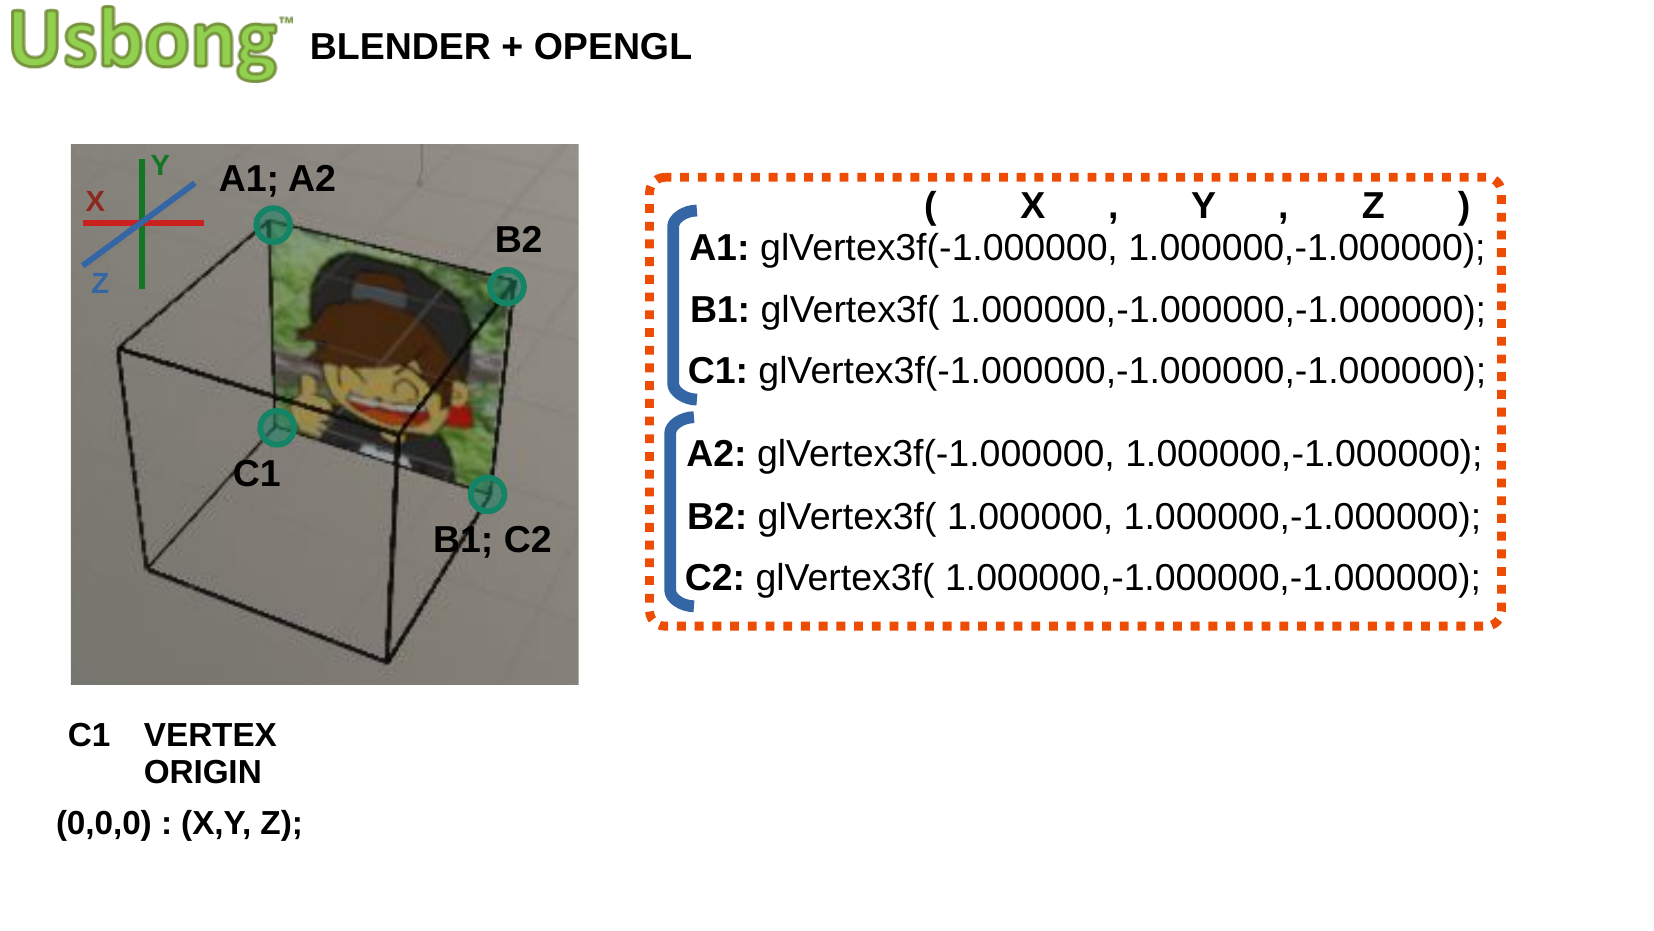

BLENDER + OPENGL
Y
A1; A2
X
( X , Y , Z )
B2
A1: glVertex3f(-1.000000, 1.000000,-1.000000);
Z
B1: glVertex3f( 1.000000,-1.000000,-1.000000);
C1: glVertex3f(-1.000000,-1.000000,-1.000000);
A2: glVertex3f(-1.000000, 1.000000,-1.000000);
C1
B2: glVertex3f( 1.000000, 1.000000,-1.000000);
B1; C2
C2: glVertex3f( 1.000000,-1.000000,-1.000000);
C1
VERTEX
ORIGIN
(0,0,0) : (X,Y, Z);